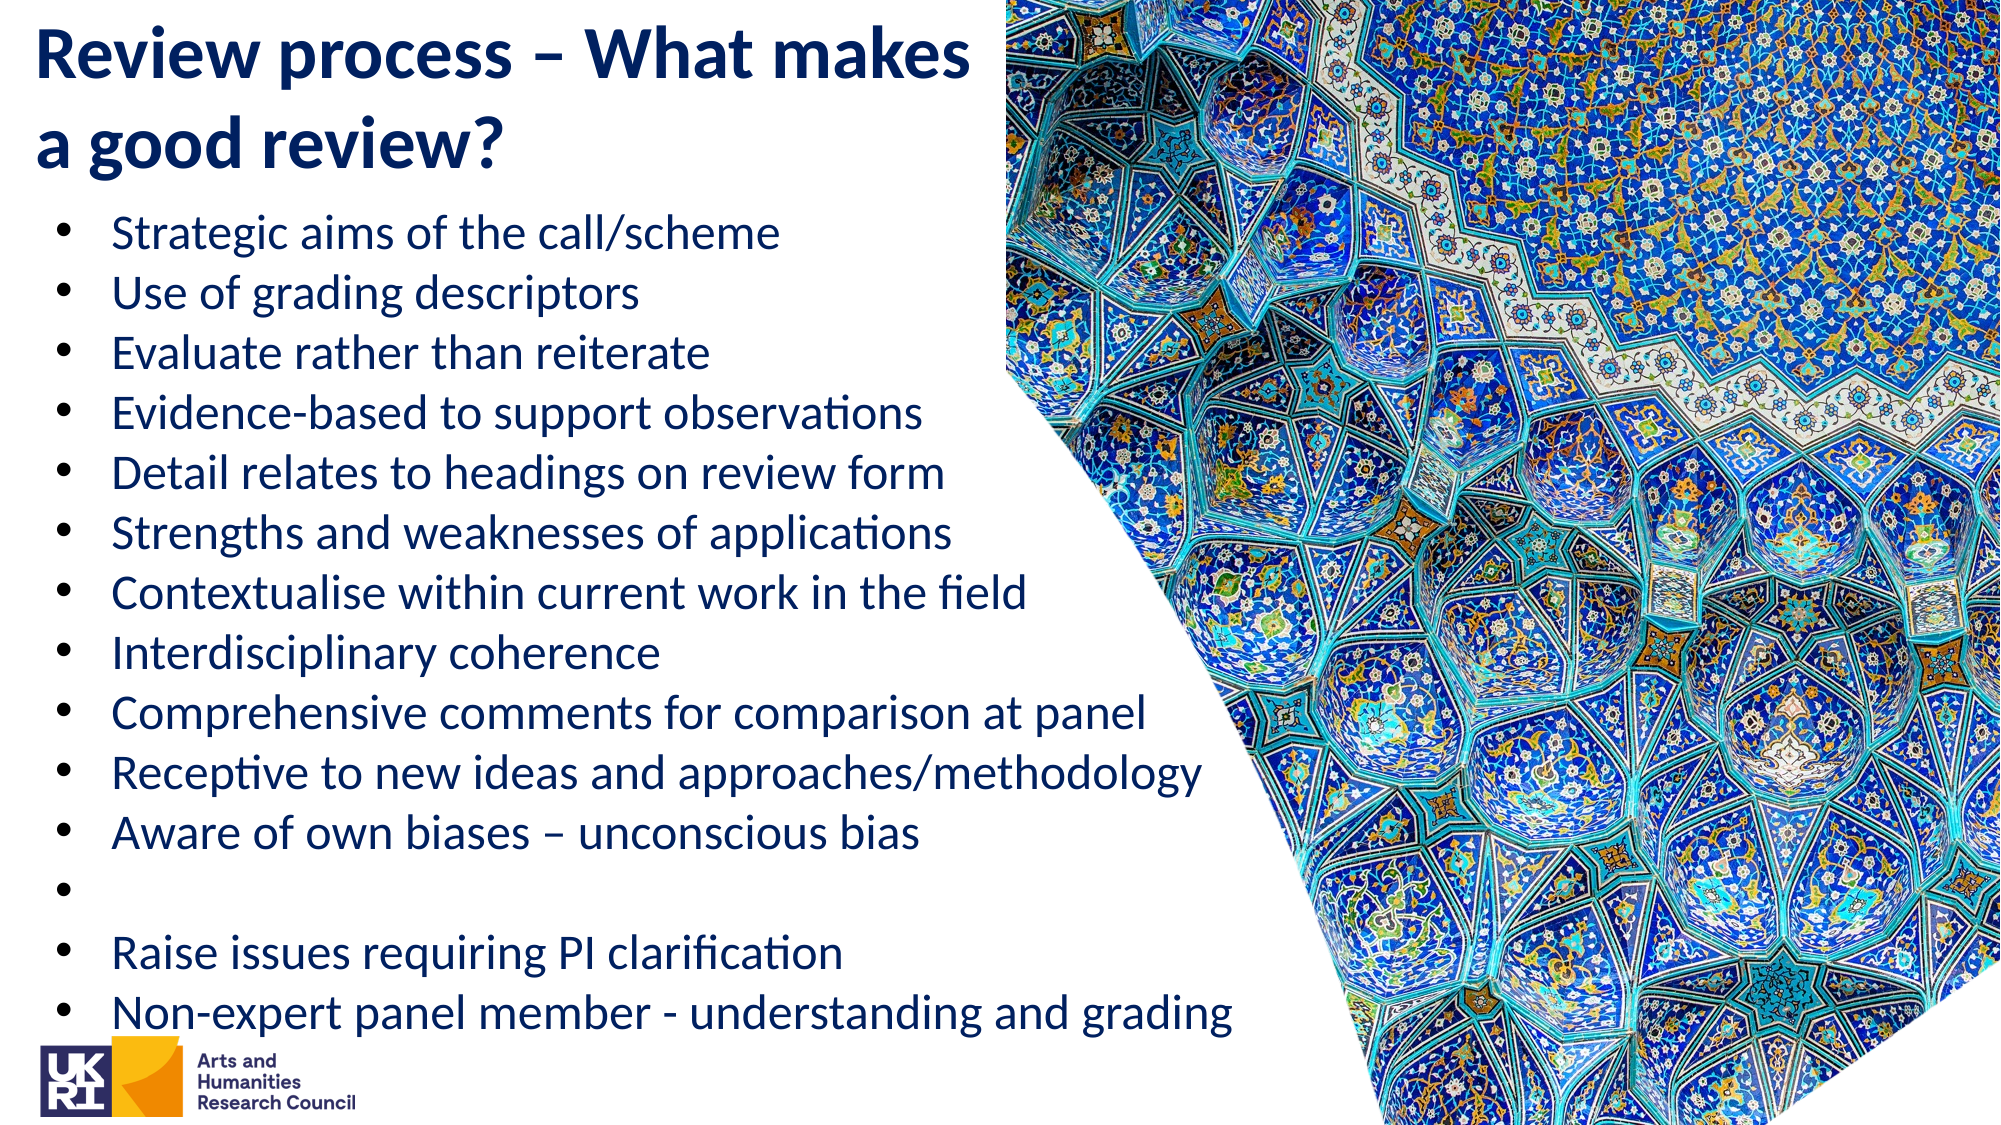

Review process – What makes
a good review?
Strategic aims of the call/scheme
Use of grading descriptors
Evaluate rather than reiterate
Evidence-based to support observations
Detail relates to headings on review form
Strengths and weaknesses of applications
Contextualise within current work in the field
Interdisciplinary coherence
Comprehensive comments for comparison at panel
Receptive to new ideas and approaches/methodology
Aware of own biases – unconscious bias
Raise issues requiring PI clarification
Non-expert panel member - understanding and grading